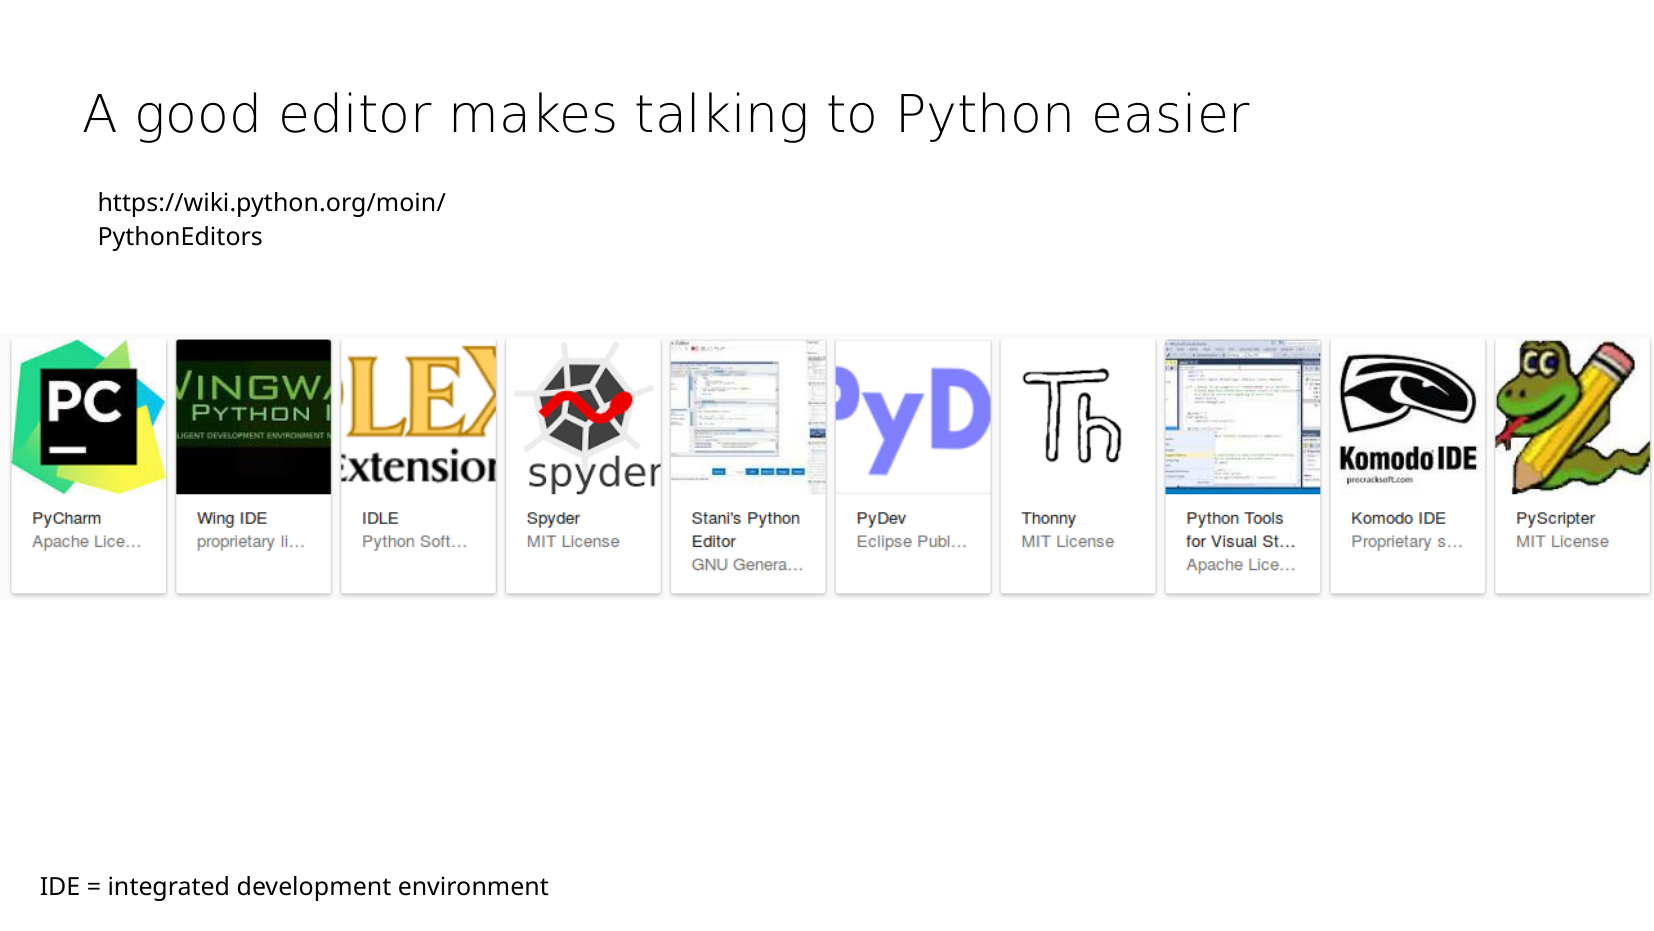

# A good editor makes talking to Python easier
https://wiki.python.org/moin/PythonEditors
IDE = integrated development environment